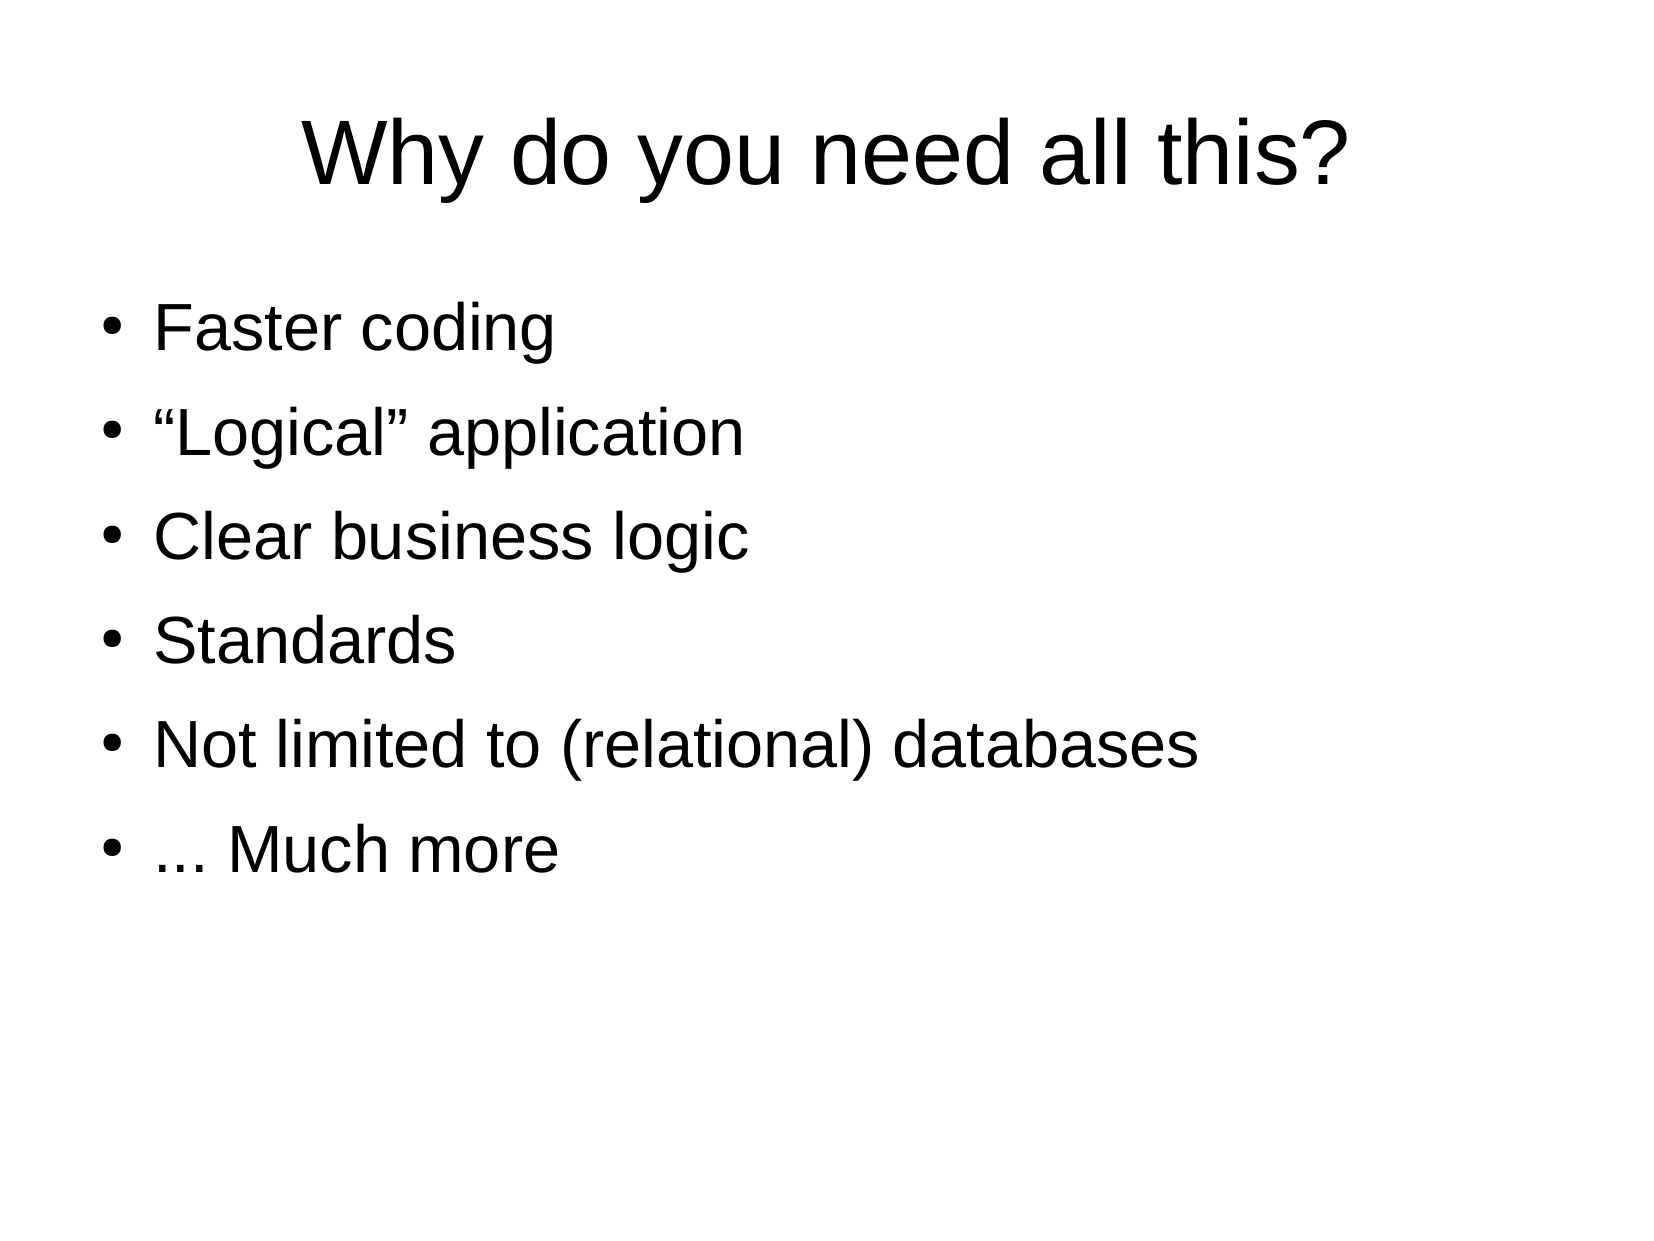

# Why do you need all this?
Faster coding
“Logical” application
Clear business logic
Standards
Not limited to (relational) databases
... Much more